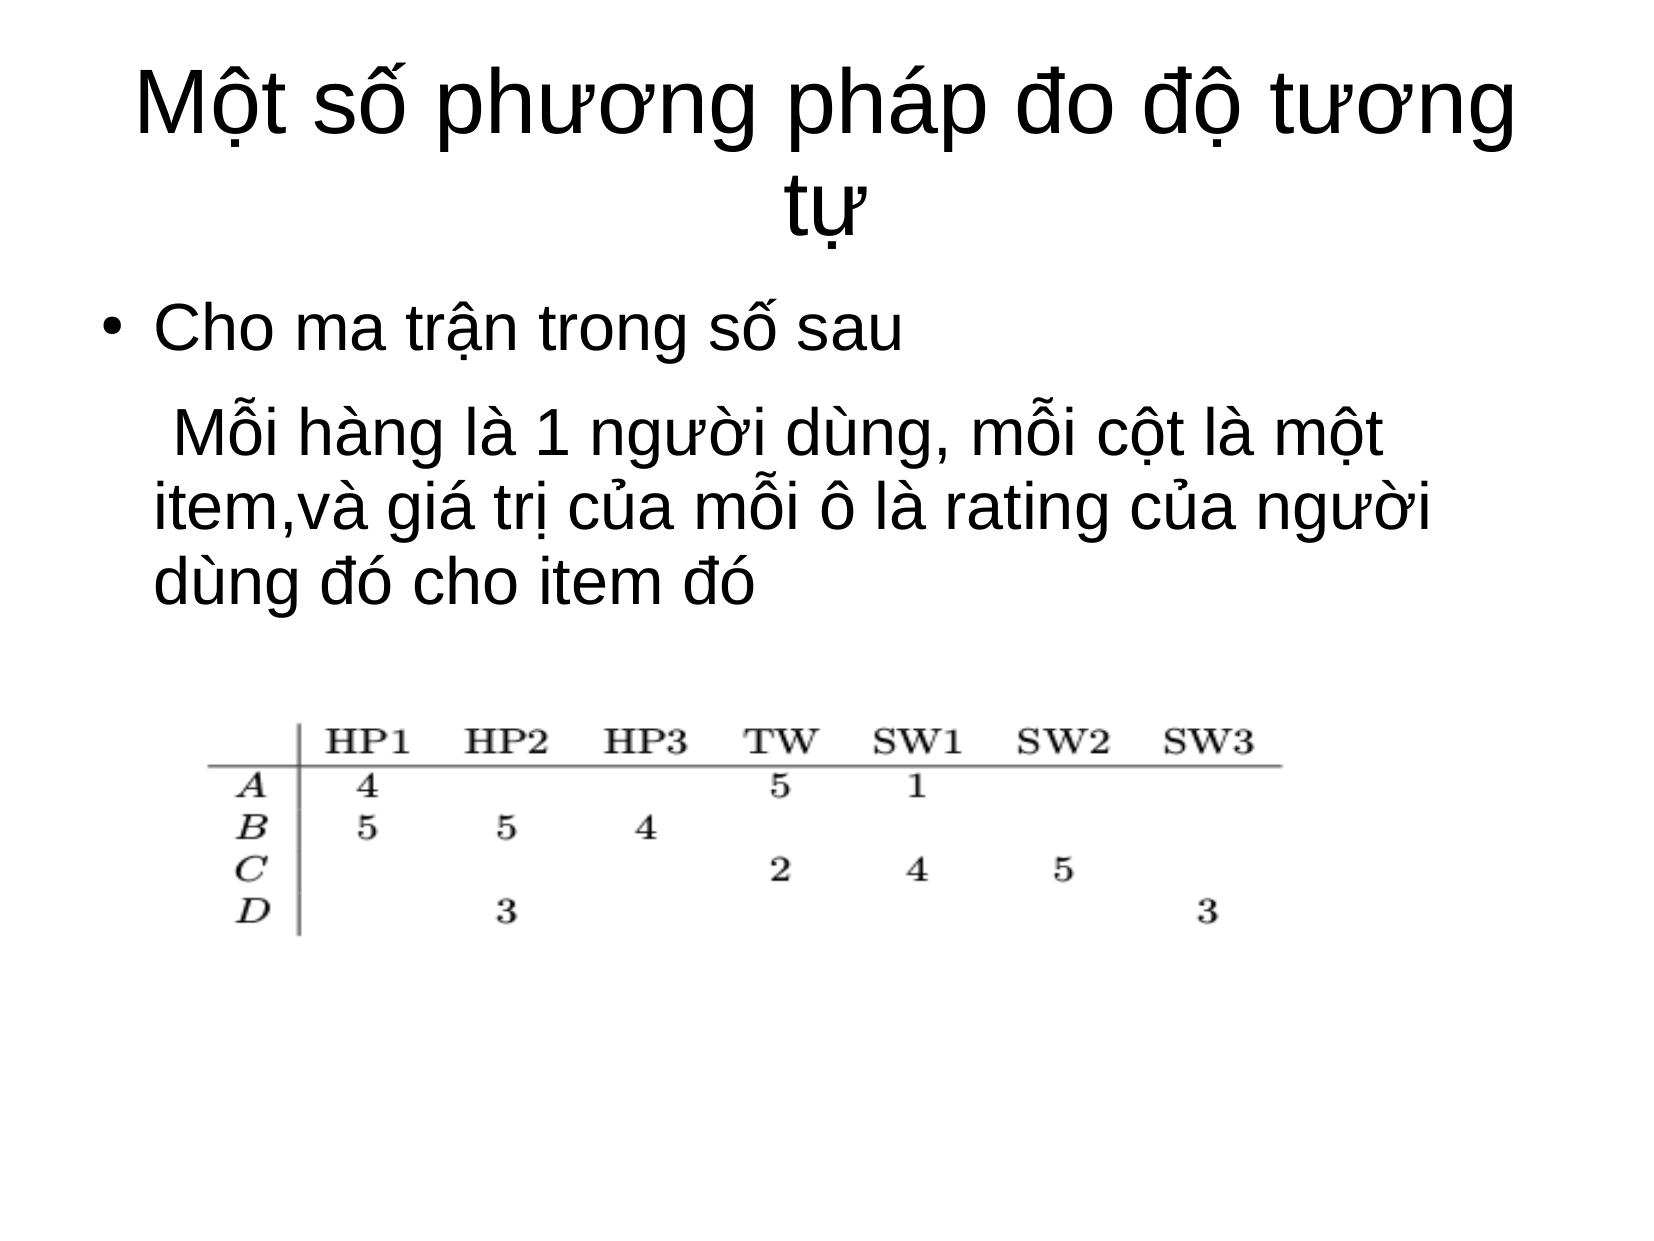

# Một số phương pháp đo độ tương tự
Cho ma trận trong số sau
 Mỗi hàng là 1 người dùng, mỗi cột là một item,và giá trị của mỗi ô là rating của người dùng đó cho item đó